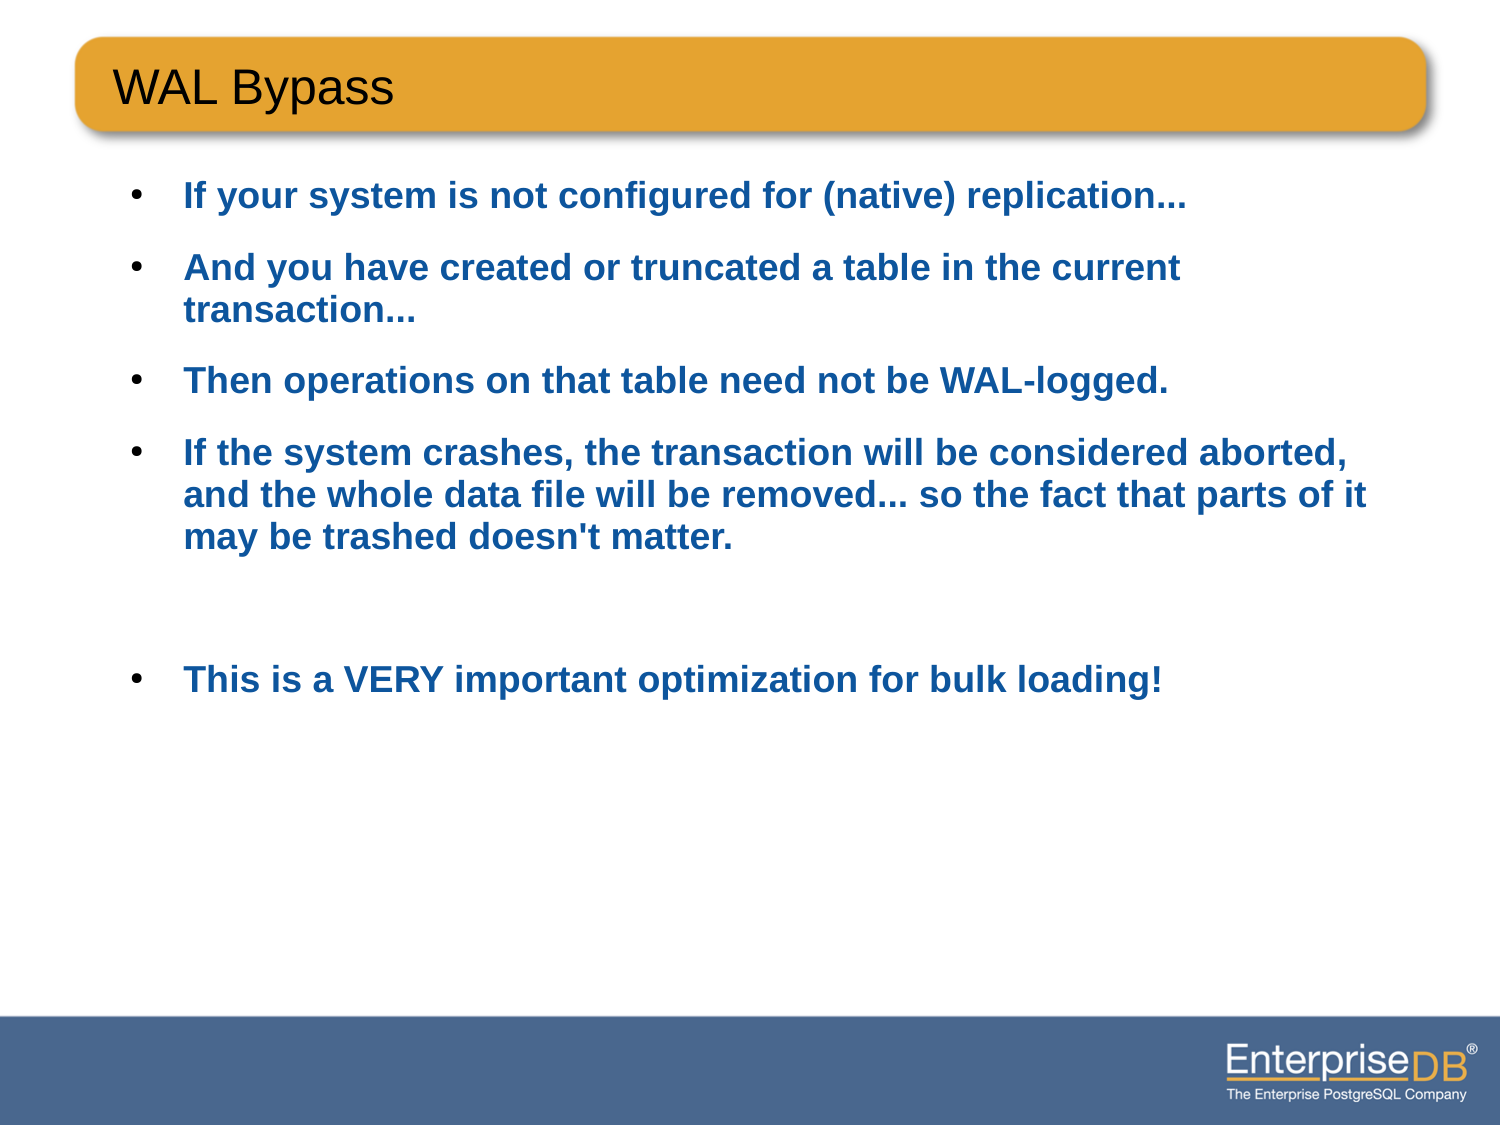

# WAL Bypass
If your system is not configured for (native) replication...
And you have created or truncated a table in the current transaction...
Then operations on that table need not be WAL-logged.
If the system crashes, the transaction will be considered aborted, and the whole data file will be removed... so the fact that parts of it may be trashed doesn't matter.
This is a VERY important optimization for bulk loading!